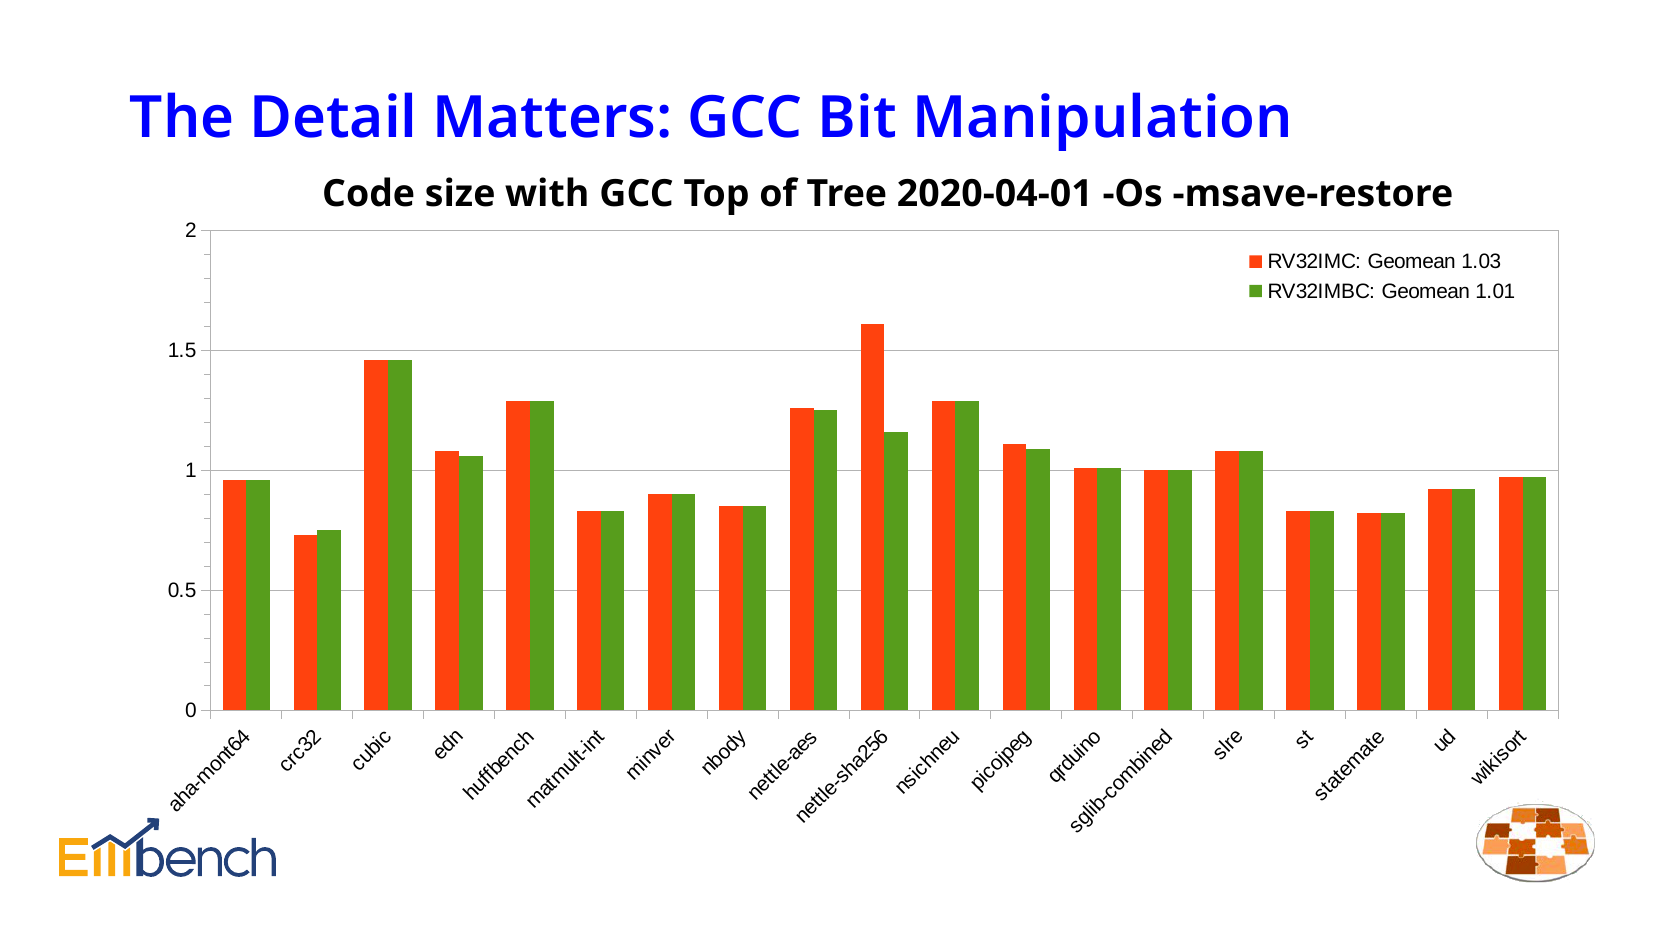

# The Detail Matters: GCC Bit Manipulation
Code size with GCC Top of Tree 2020-04-01 -Os -msave-restore
### Chart
| Category | RV32IMC: Geomean 1.03 | RV32IMBC: Geomean 1.01 |
|---|---|---|
| aha-mont64 | 0.96 | 0.96 |
| crc32 | 0.73 | 0.75 |
| cubic | 1.46 | 1.46 |
| edn | 1.08 | 1.06 |
| huffbench | 1.29 | 1.29 |
| matmult-int | 0.83 | 0.83 |
| minver | 0.9 | 0.9 |
| nbody | 0.85 | 0.85 |
| nettle-aes | 1.26 | 1.25 |
| nettle-sha256 | 1.61 | 1.16 |
| nsichneu | 1.29 | 1.29 |
| picojpeg | 1.11 | 1.09 |
| qrduino | 1.01 | 1.01 |
| sglib-combined | 1.0 | 1.0 |
| slre | 1.08 | 1.08 |
| st | 0.83 | 0.83 |
| statemate | 0.82 | 0.82 |
| ud | 0.92 | 0.92 |
| wikisort | 0.97 | 0.97 |